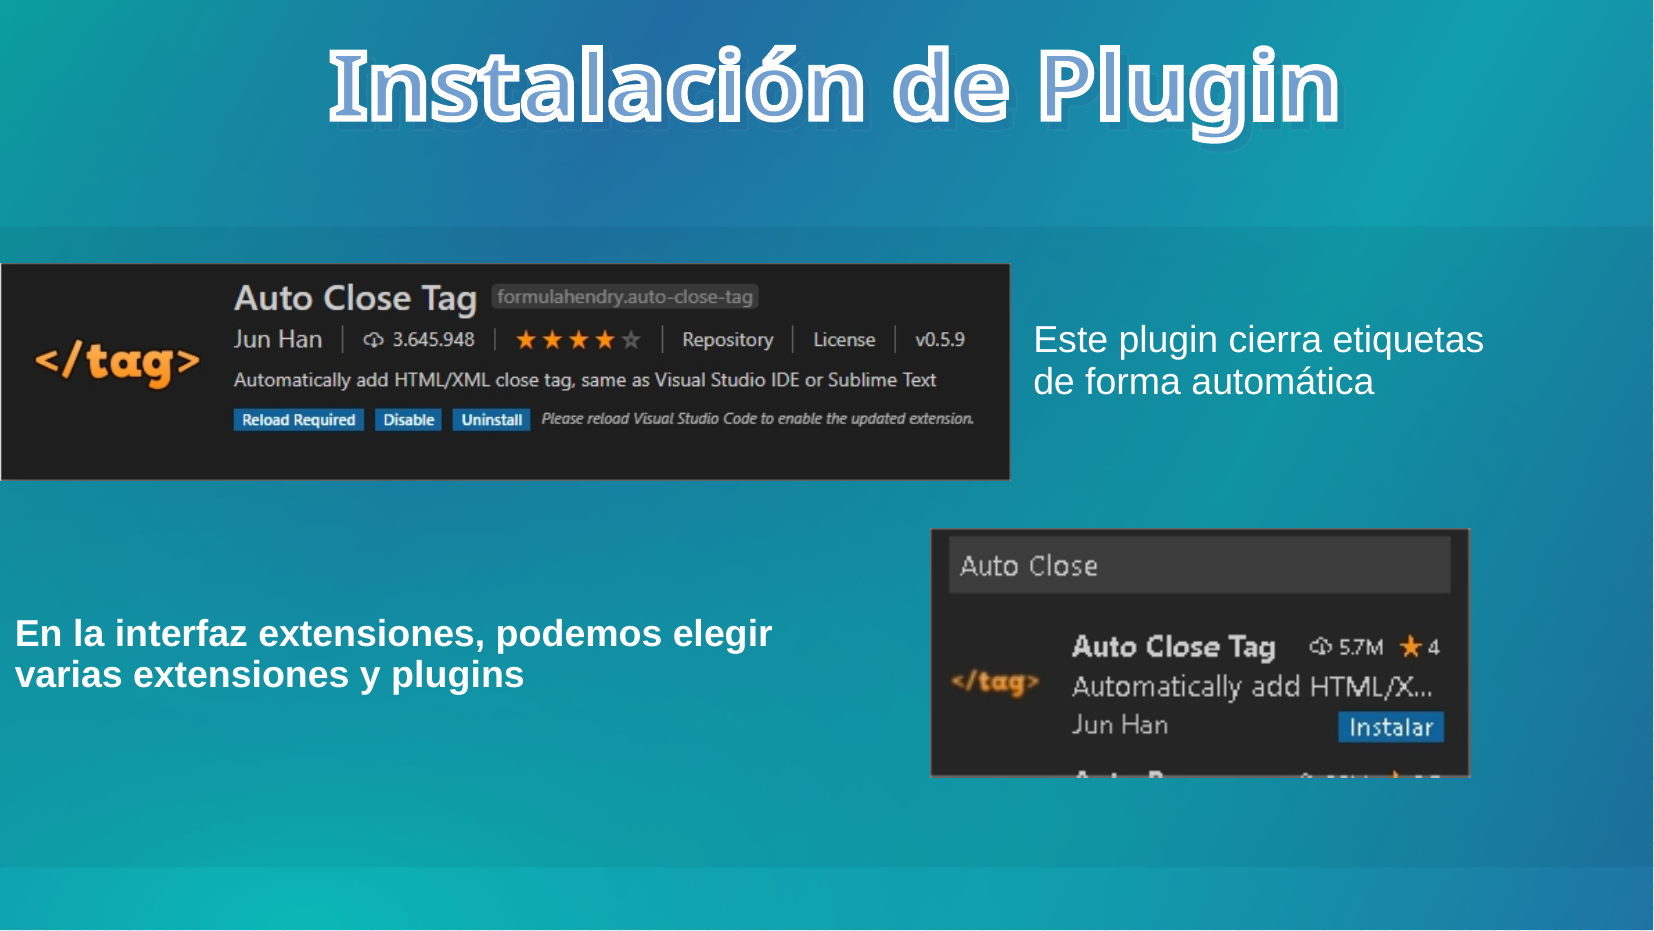

Instalación de Plugin
 Este plugin cierra etiquetas
 de forma automática
En la interfaz extensiones, podemos elegir
varias extensiones y plugins